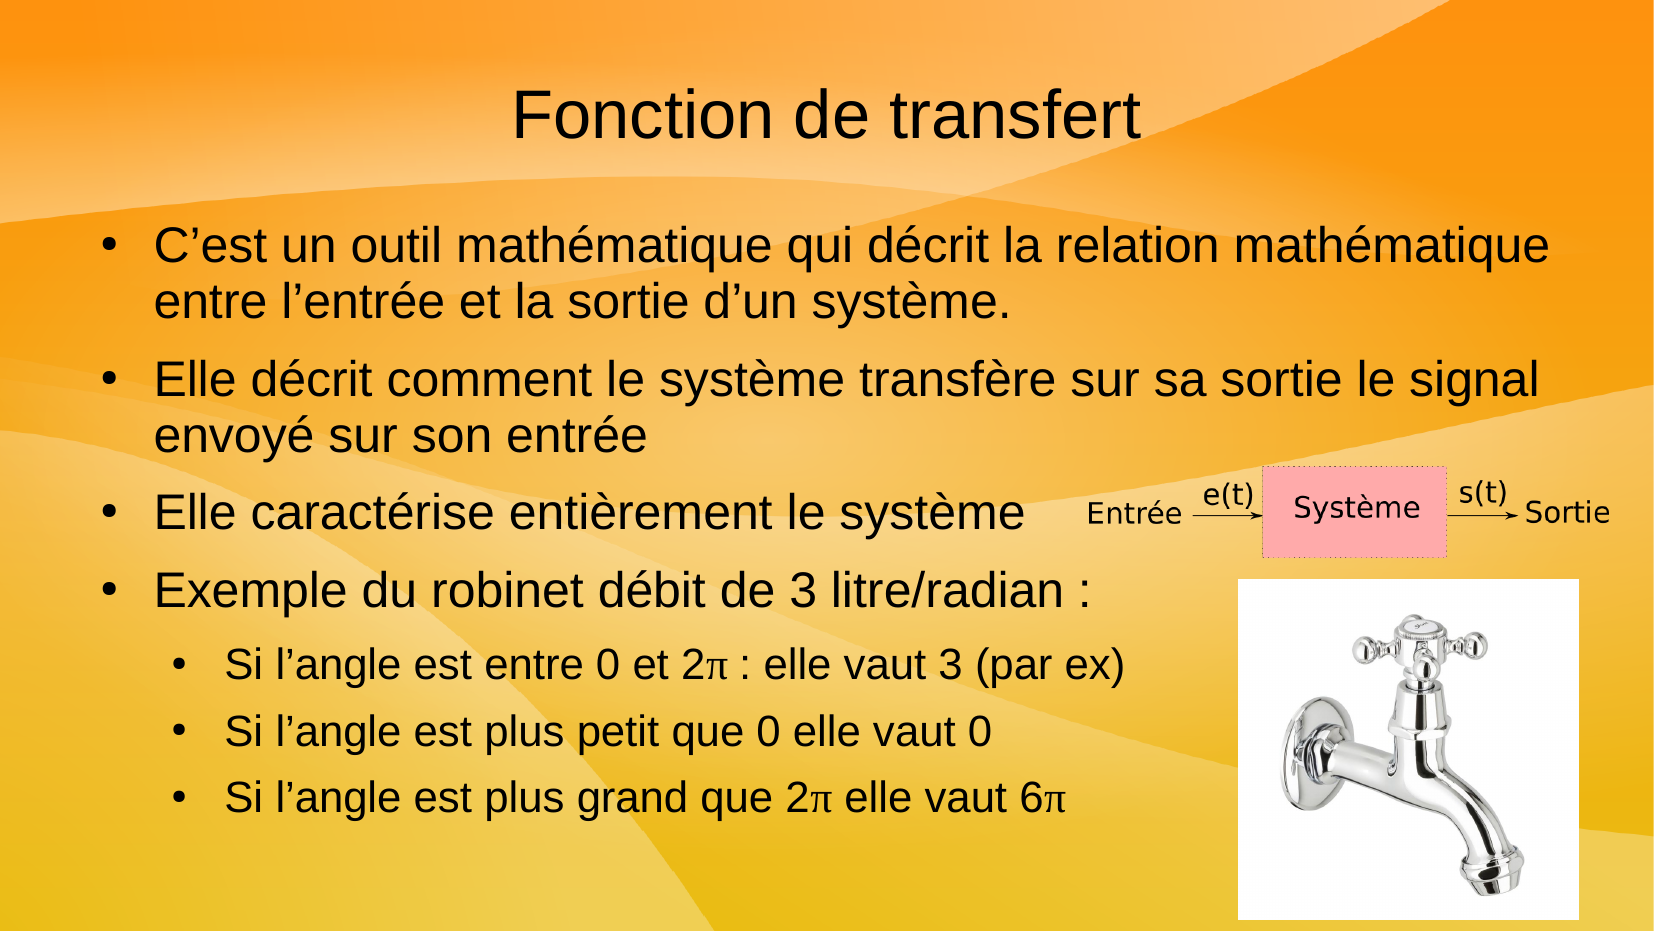

# Fonction de transfert
C’est un outil mathématique qui décrit la relation mathématique entre l’entrée et la sortie d’un système.
Elle décrit comment le système transfère sur sa sortie le signal envoyé sur son entrée
Elle caractérise entièrement le système
Exemple du robinet débit de 3 litre/radian :
Si l’angle est entre 0 et 2π : elle vaut 3 (par ex)
Si l’angle est plus petit que 0 elle vaut 0
Si l’angle est plus grand que 2π elle vaut 6π